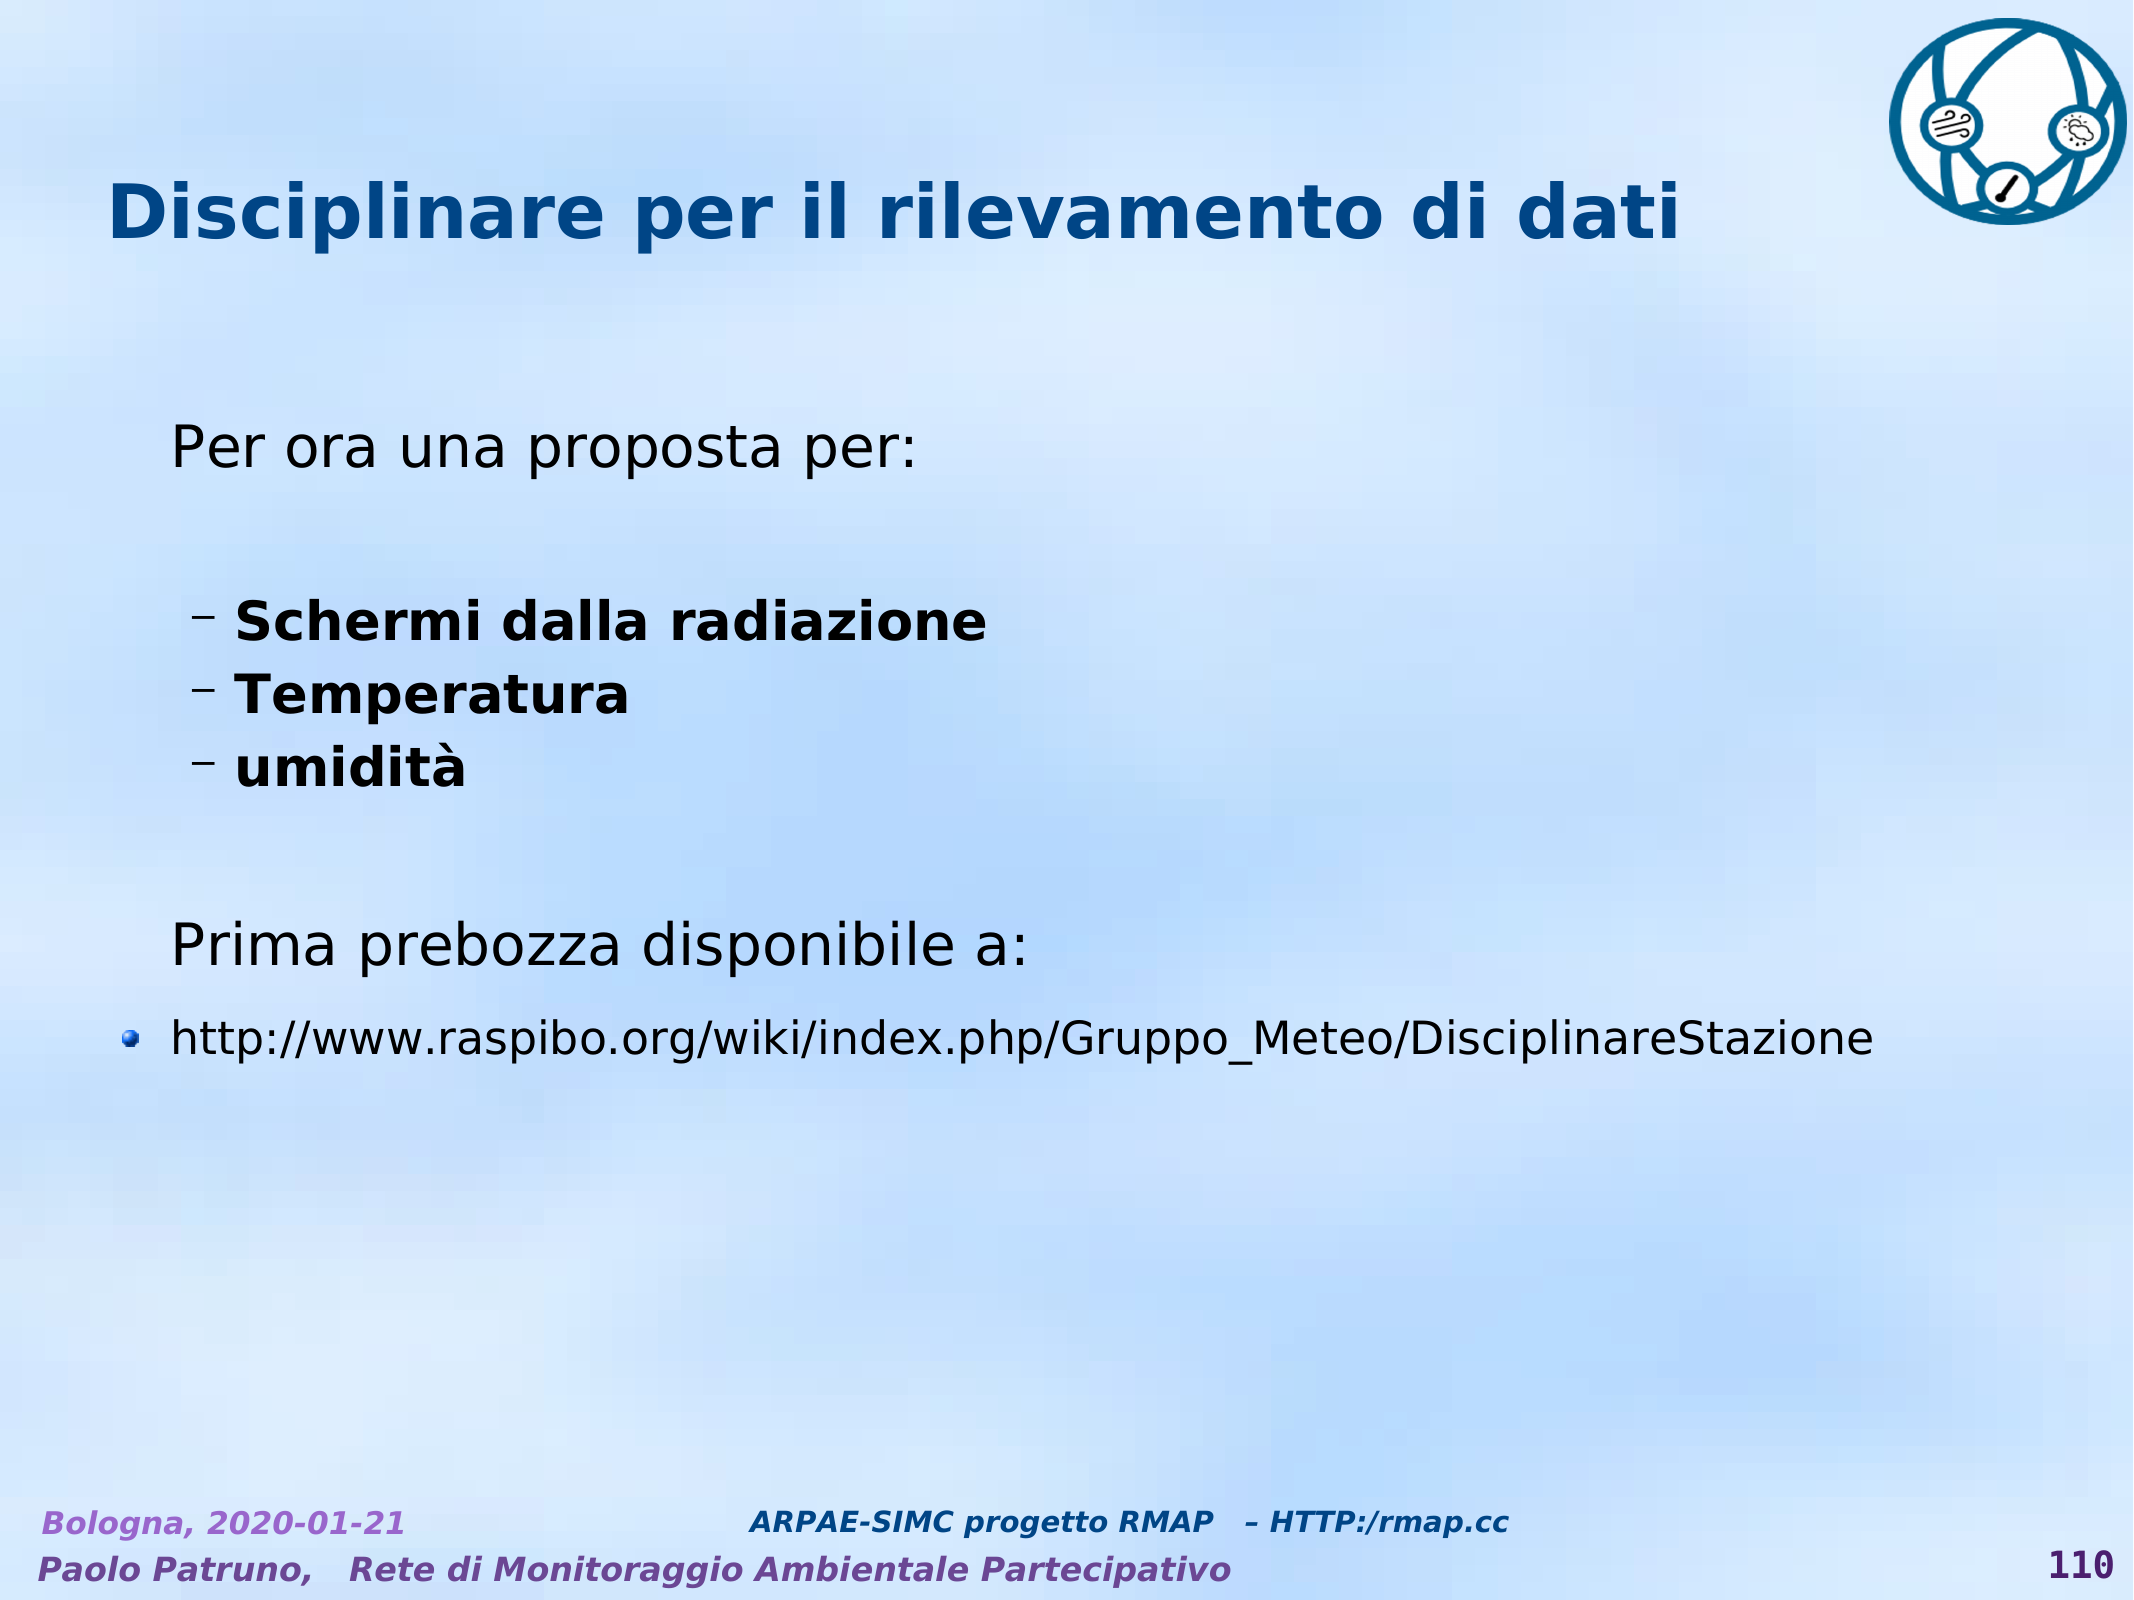

# Disciplinare per il rilevamento di dati
Per ora una proposta per:
Schermi dalla radiazione
Temperatura
umidità
Prima prebozza disponibile a:
http://www.raspibo.org/wiki/index.php/Gruppo_Meteo/DisciplinareStazione